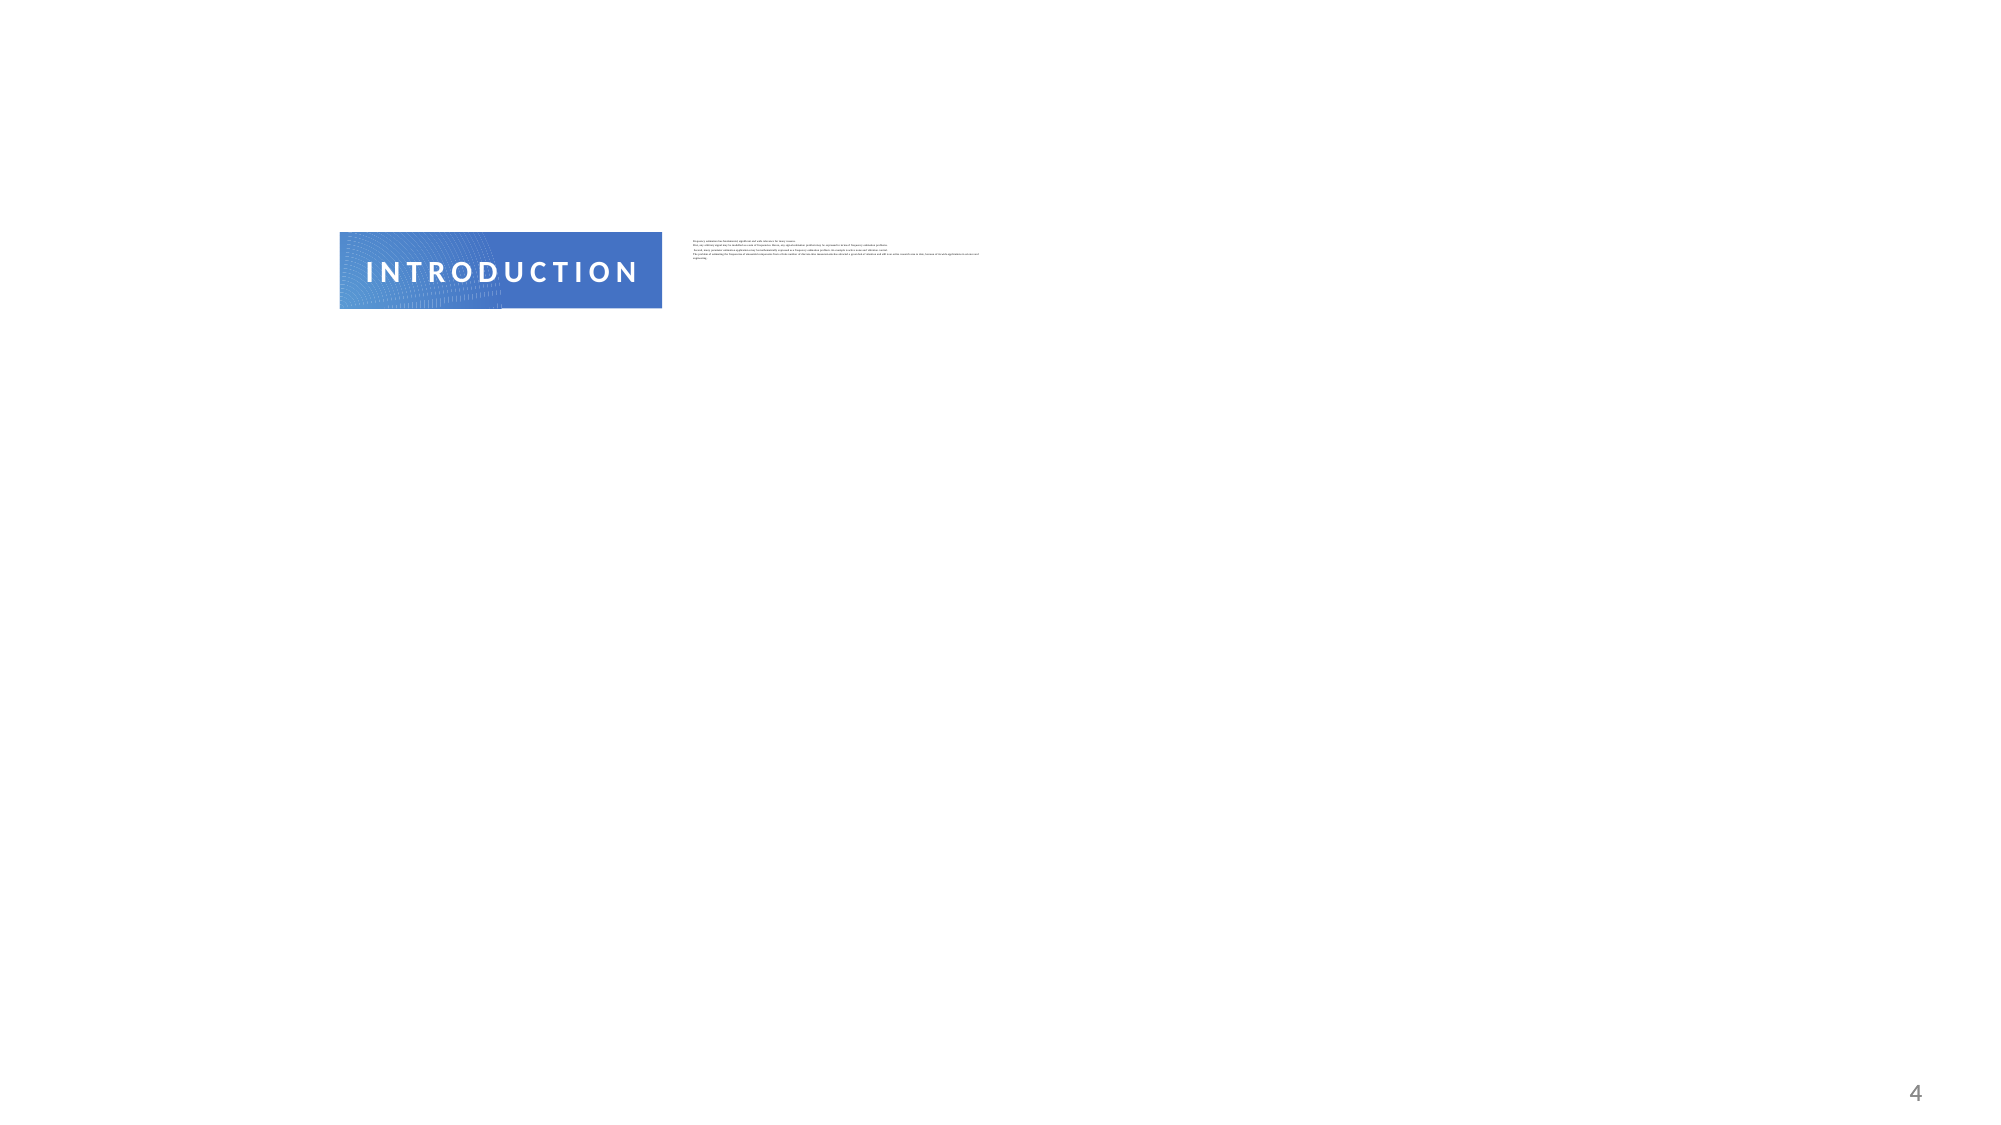

# INTRODUCTION
Frequency estimation has fundamental, significant and wide relevance for many reasons.
First, any arbitrary signal may be modelled as a sum of frequencies. Hence, any signal estimation problem may be expressed in terms of frequency estimation problems.
 Second, many parameter estimation applications may be mathematically expressed as a frequency estimation problem. An example is active noise and vibration control.
The problem of estimating the frequencies of sinusoidal components from a finite number of discrete-time measurements has attracted a great deal of attention and still is an active research area to date, because of its wide applications in science and engineering.